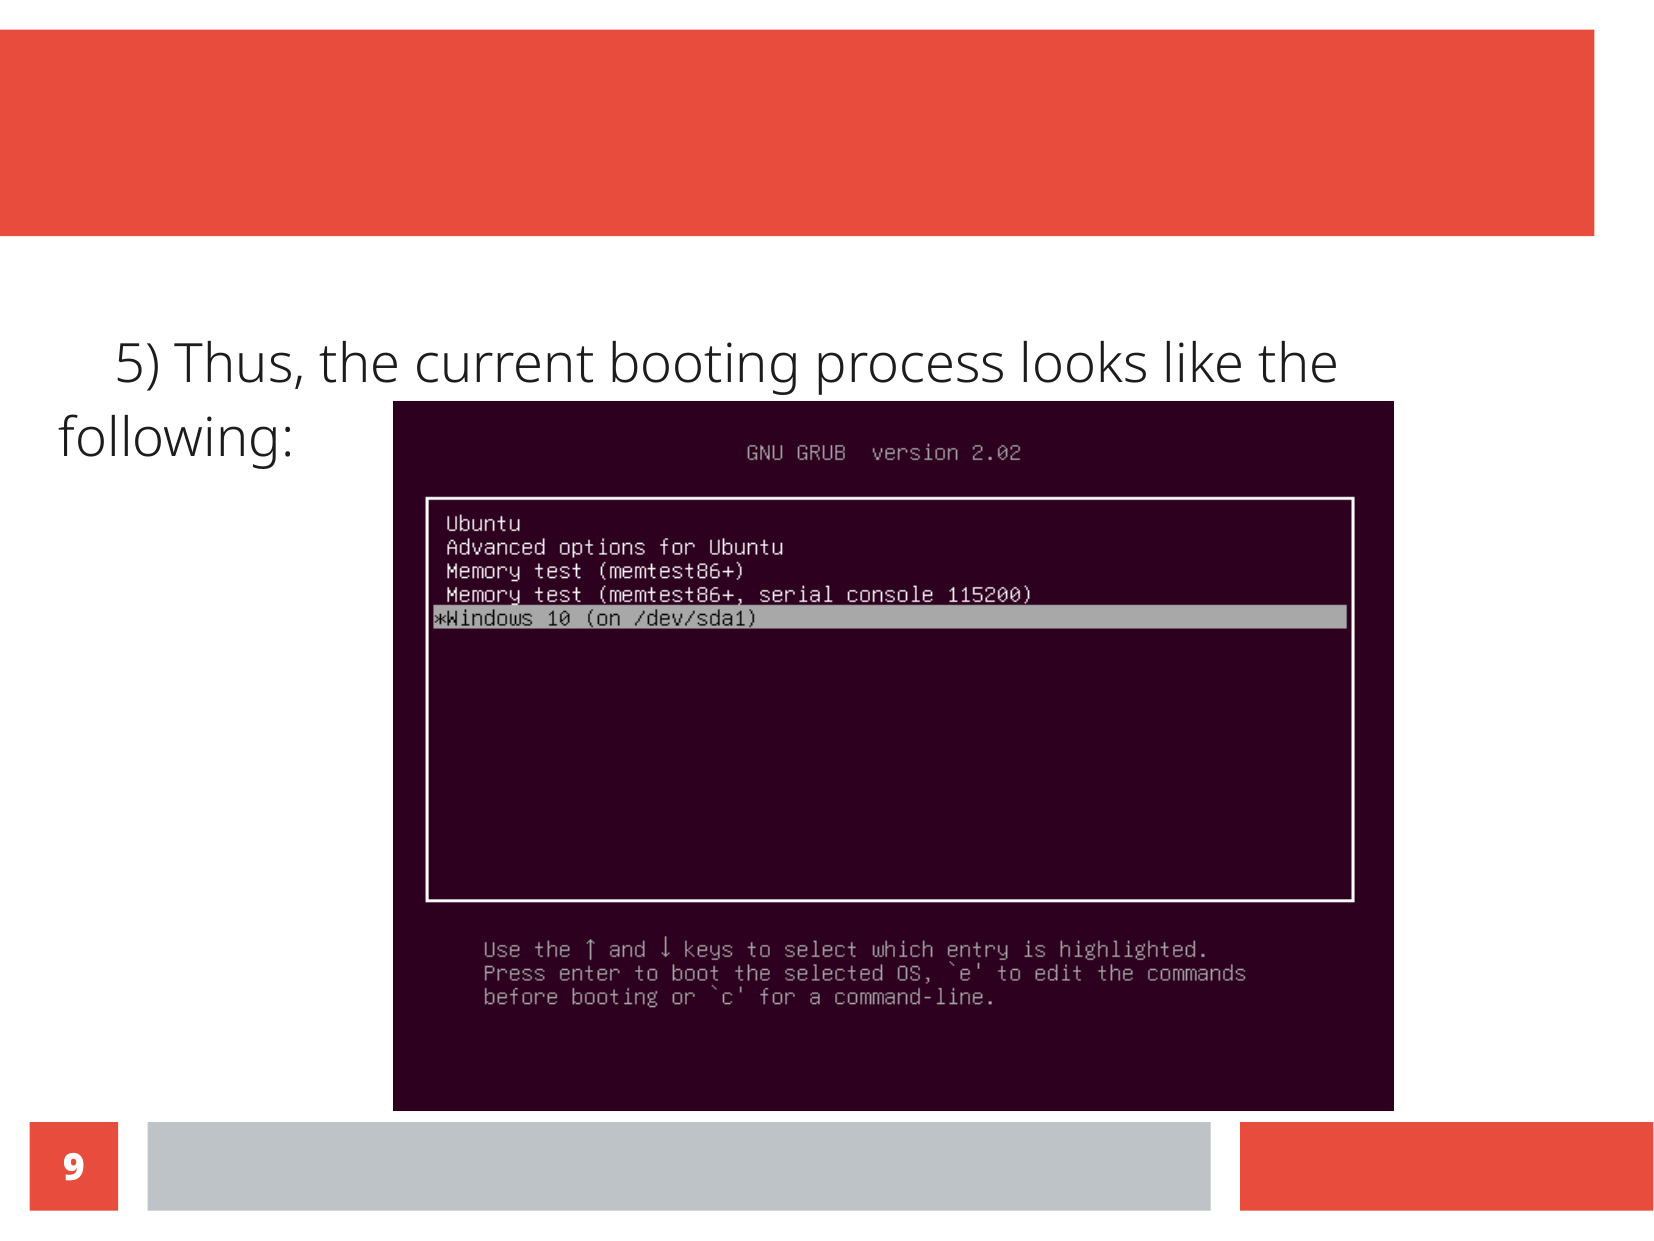

#
 5) Thus, the current booting process looks like the following:
9